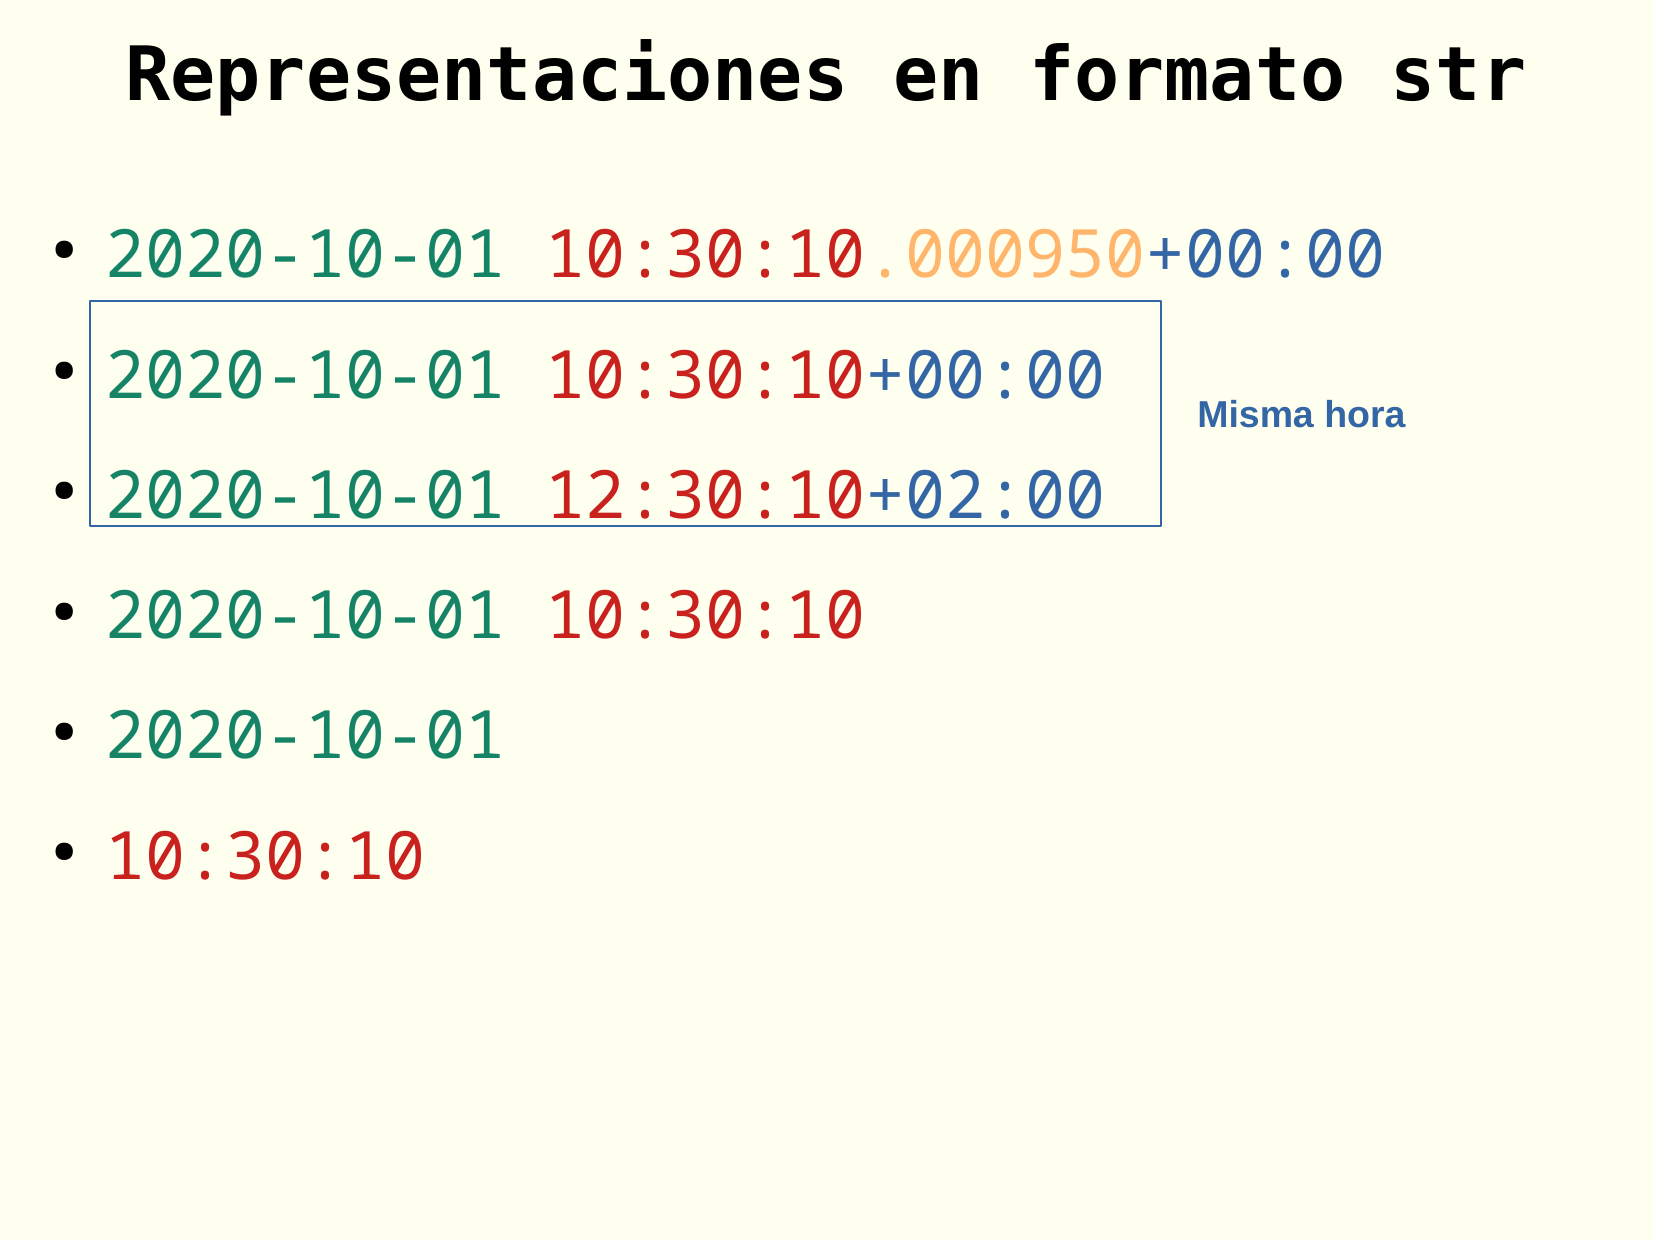

# Representaciones en formato str
2020-10-01 10:30:10.000950+00:00
2020-10-01 10:30:10+00:00
2020-10-01 12:30:10+02:00
2020-10-01 10:30:10
2020-10-01
10:30:10
Misma hora